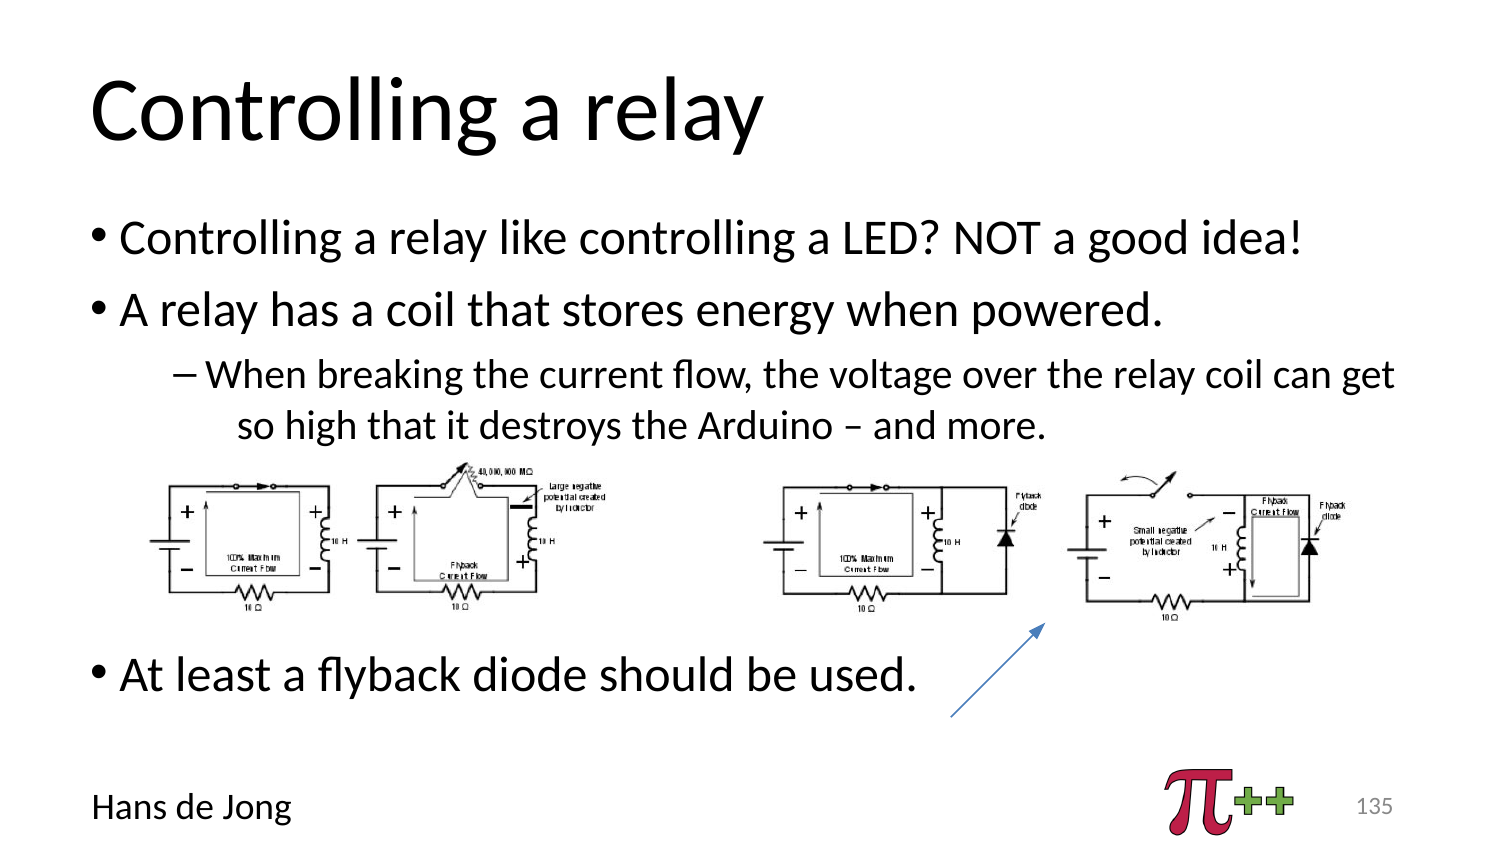

# Controlling a relay
Controlling a relay like controlling a LED? NOT a good idea!
A relay has a coil that stores energy when powered.
When breaking the current flow, the voltage over the relay coil can get so high that it destroys the Arduino – and more.
At least a flyback diode should be used.
135